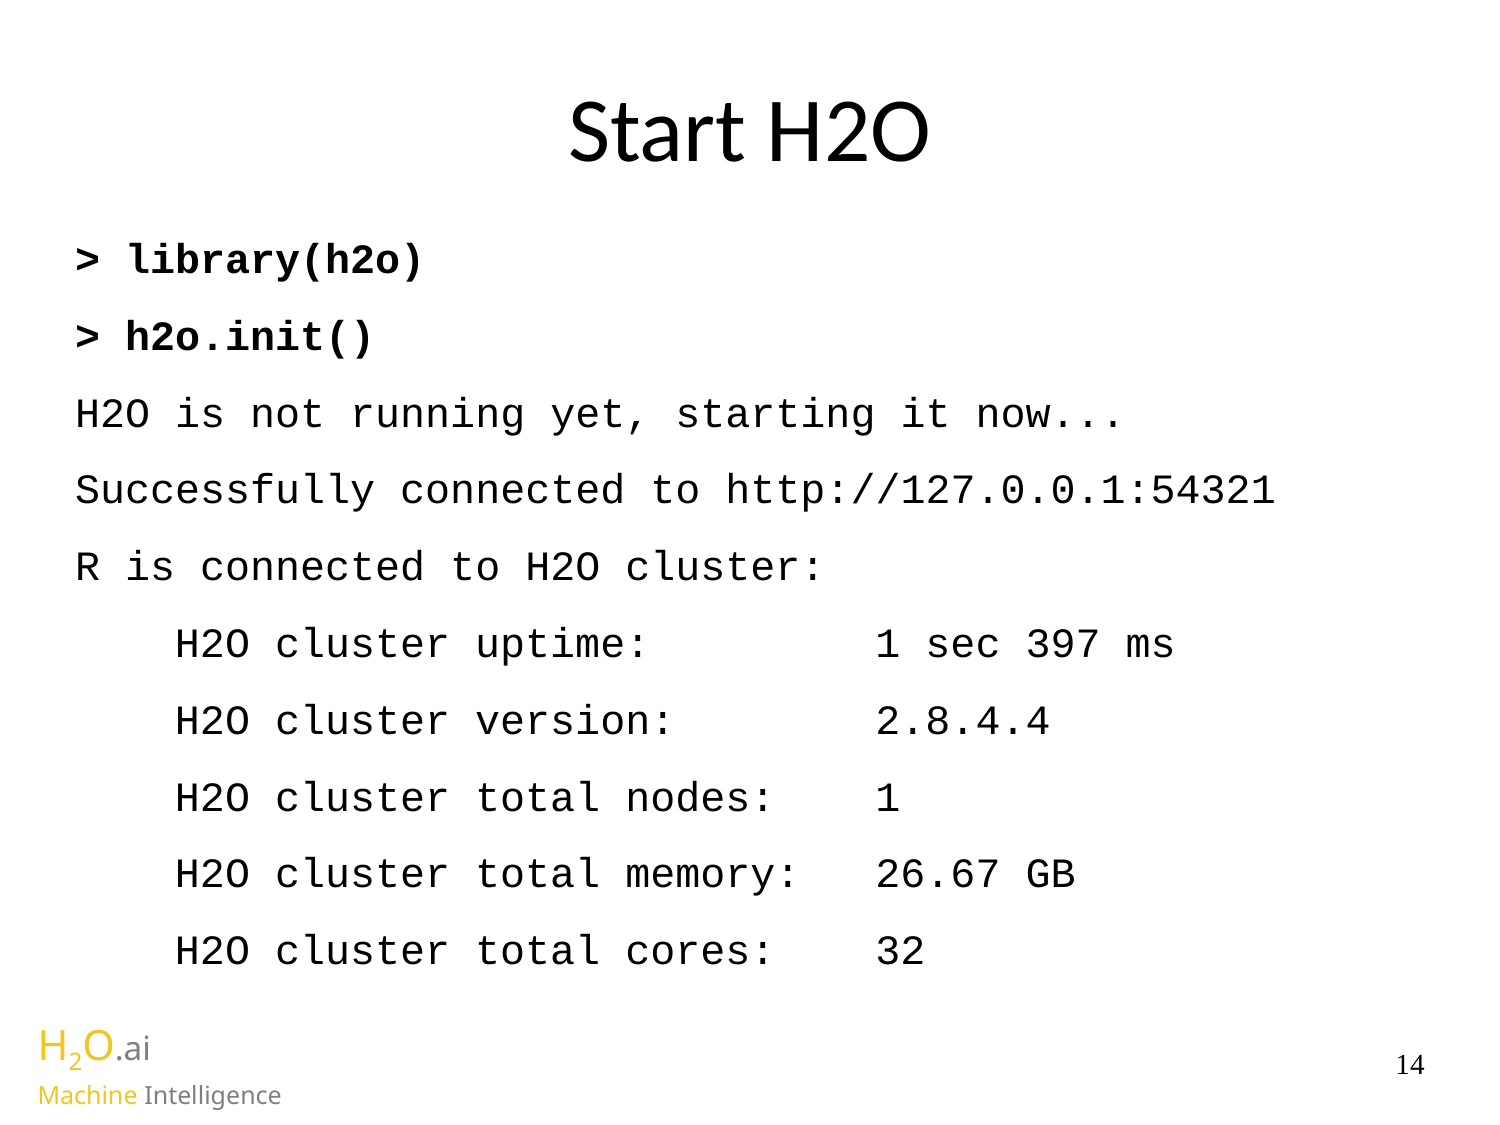

# Start H2O
> library(h2o)
> h2o.init()
H2O is not running yet, starting it now...
Successfully connected to http://127.0.0.1:54321
R is connected to H2O cluster:
 H2O cluster uptime: 1 sec 397 ms
 H2O cluster version: 2.8.4.4
 H2O cluster total nodes: 1
 H2O cluster total memory: 26.67 GB
 H2O cluster total cores: 32
14